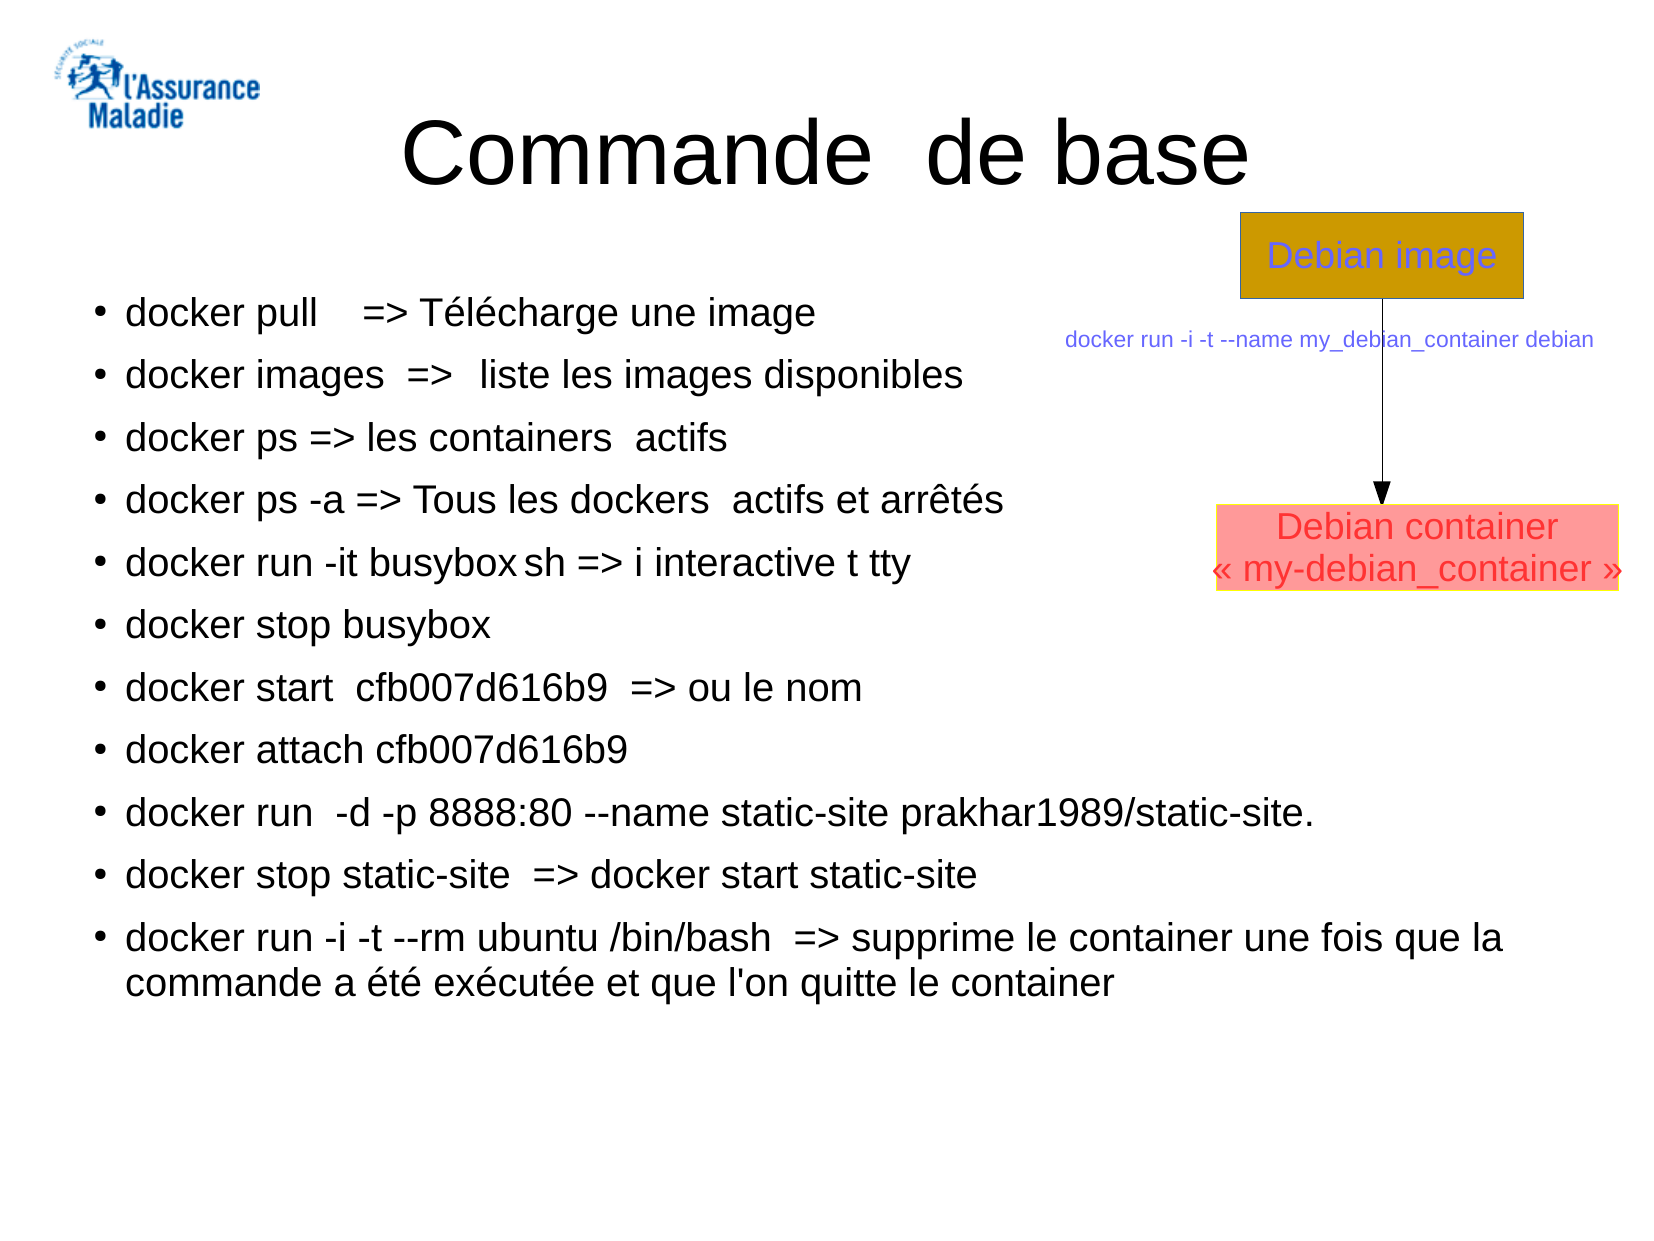

# Commande de base
Debian image
docker pull => Télécharge une image
docker images => 	liste les images disponibles
docker ps => les containers actifs
docker ps -a => Tous les dockers actifs et arrêtés
docker run -it busybox	sh => i interactive t tty
docker stop busybox
docker start cfb007d616b9 => ou le nom
docker attach cfb007d616b9
docker run -d -p 8888:80 --name static-site prakhar1989/static-site.
docker stop static-site => docker start static-site
docker run -i -t --rm ubuntu /bin/bash => supprime le container une fois que la commande a été exécutée et que l'on quitte le container
 docker run -i -t --name my_debian_container debian
Debian container
« my-debian_container »